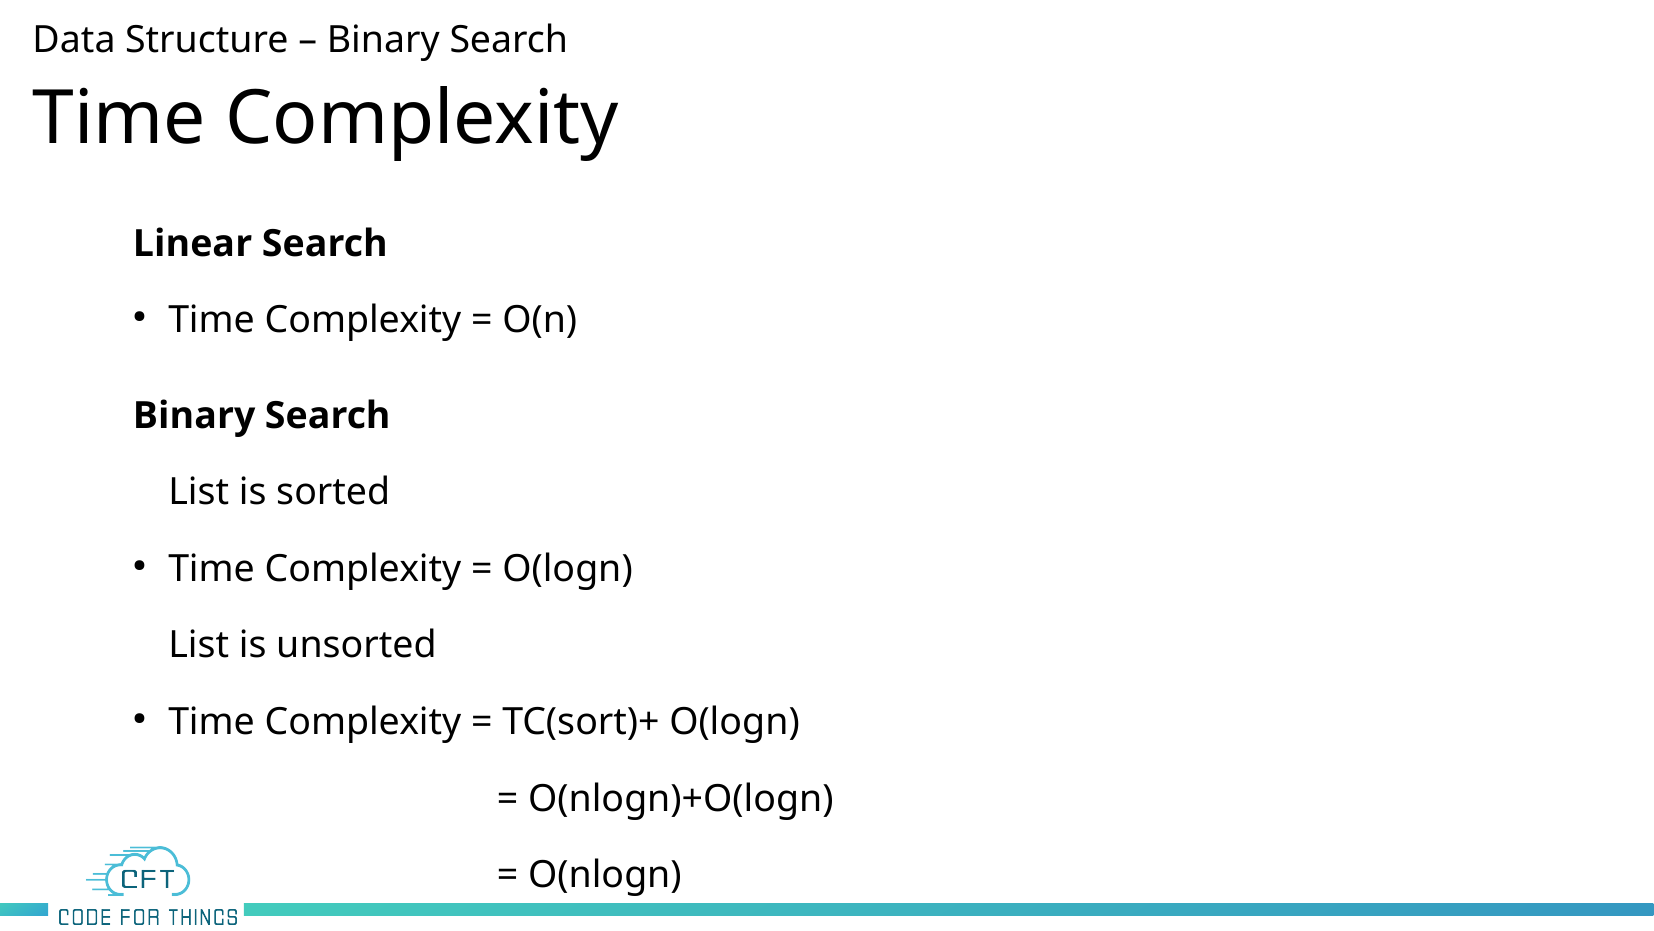

# Data Structure – Binary Search Time Complexity
Linear Search
Time Complexity = O(n)
Binary Search
List is sorted
Time Complexity = O(logn)
List is unsorted
Time Complexity = TC(sort)+ O(logn)
 = O(nlogn)+O(logn)
 = O(nlogn)